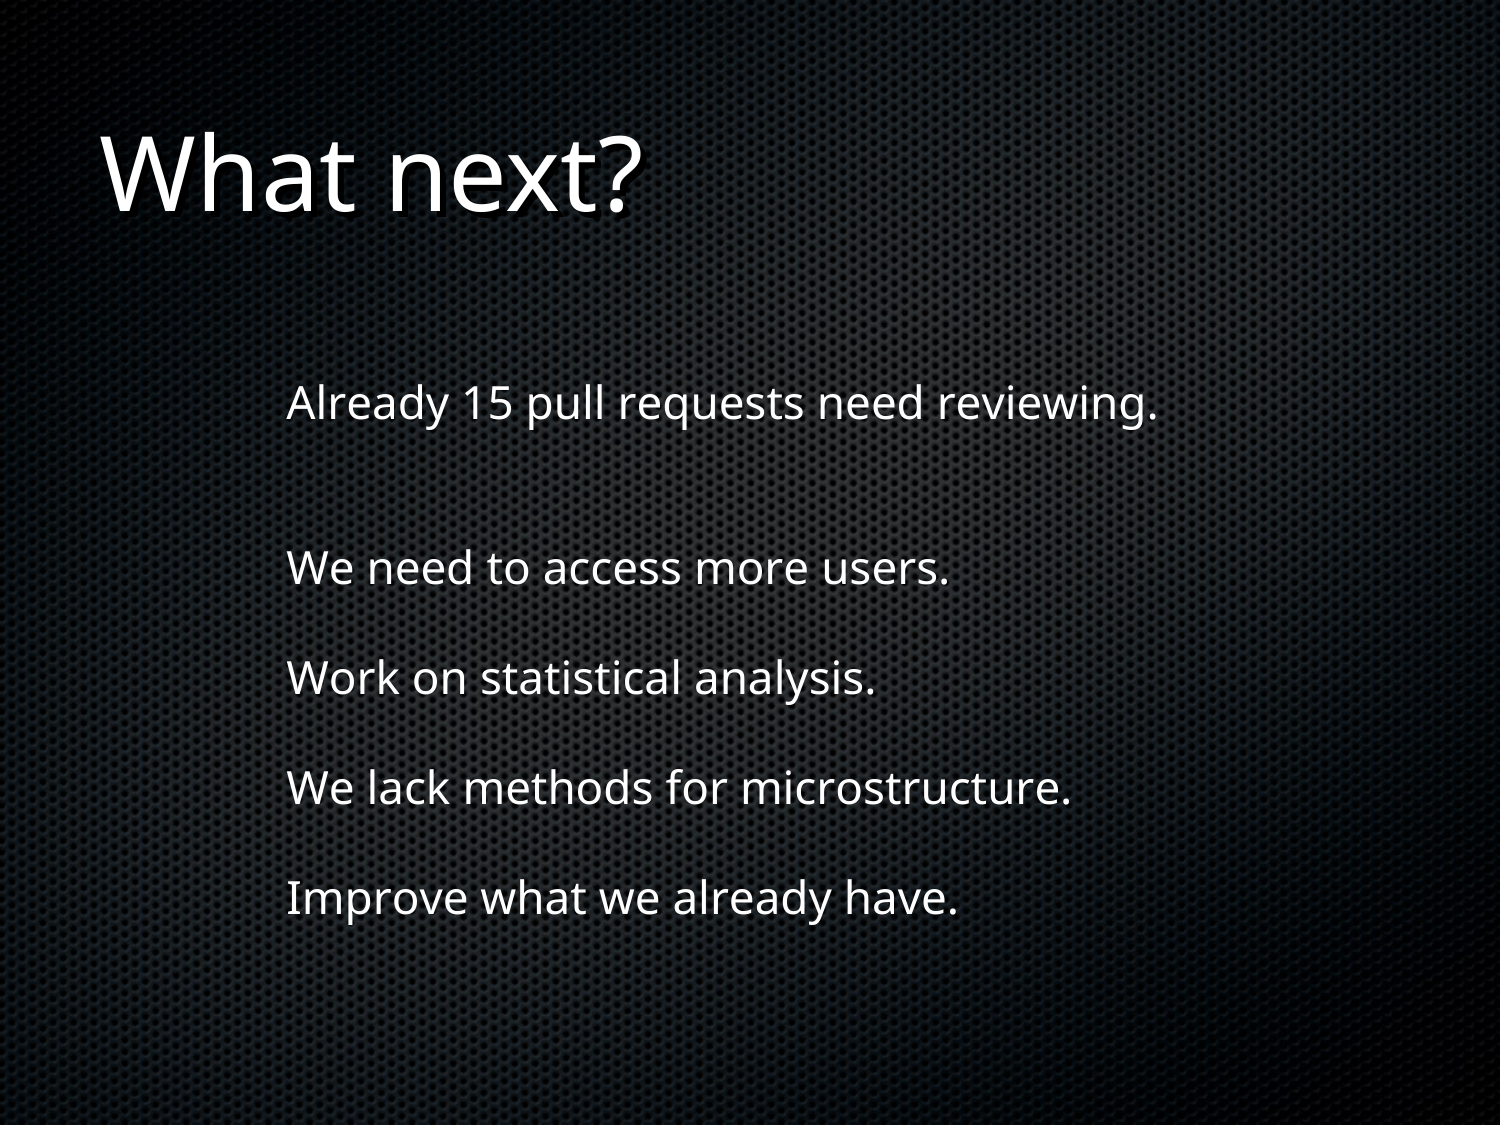

# What next?
Already 15 pull requests need reviewing.
We need to access more users.
Work on statistical analysis.
We lack methods for microstructure.
Improve what we already have.